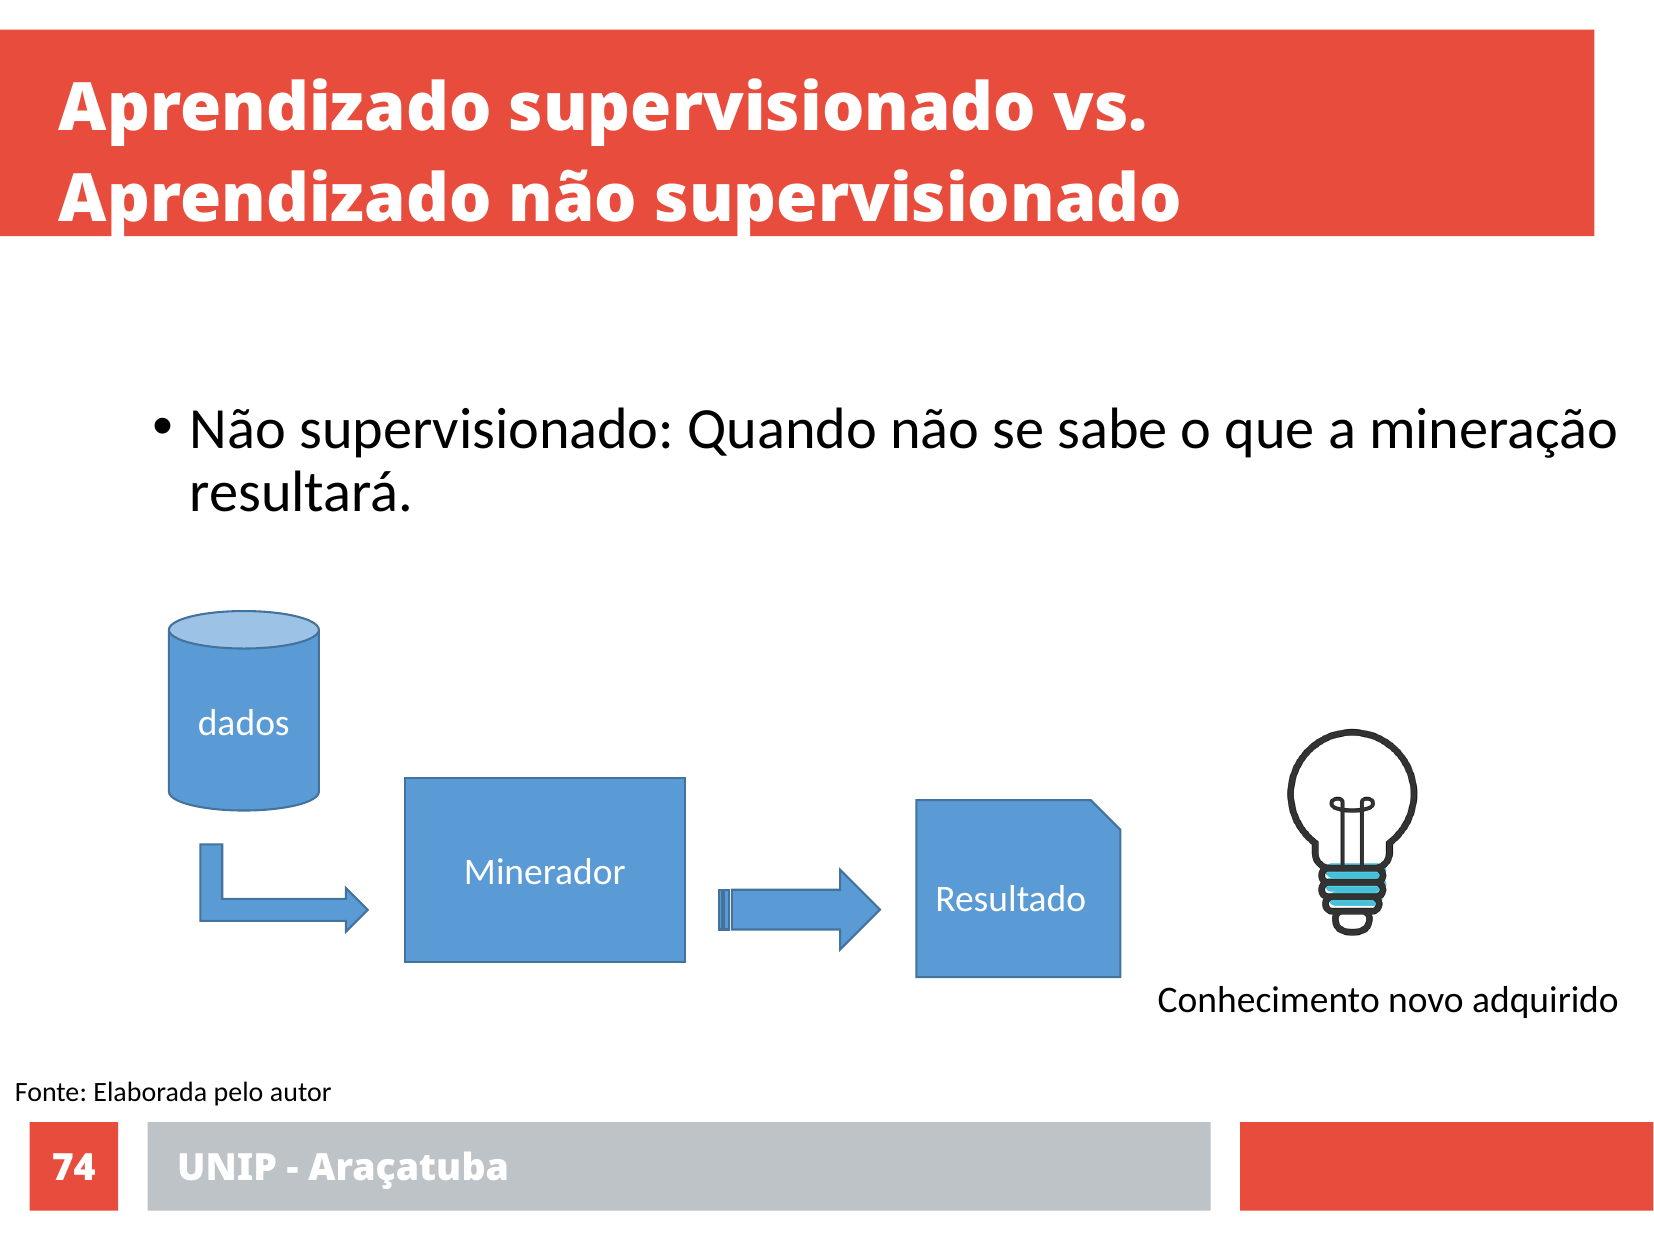

# Aprendizado supervisionado vs. Aprendizado não supervisionado
Não supervisionado: Quando não se sabe o que a mineração resultará.
dados
Minerador
Resultado
Conhecimento novo adquirido
Fonte: Elaborada pelo autor
74
UNIP - Araçatuba